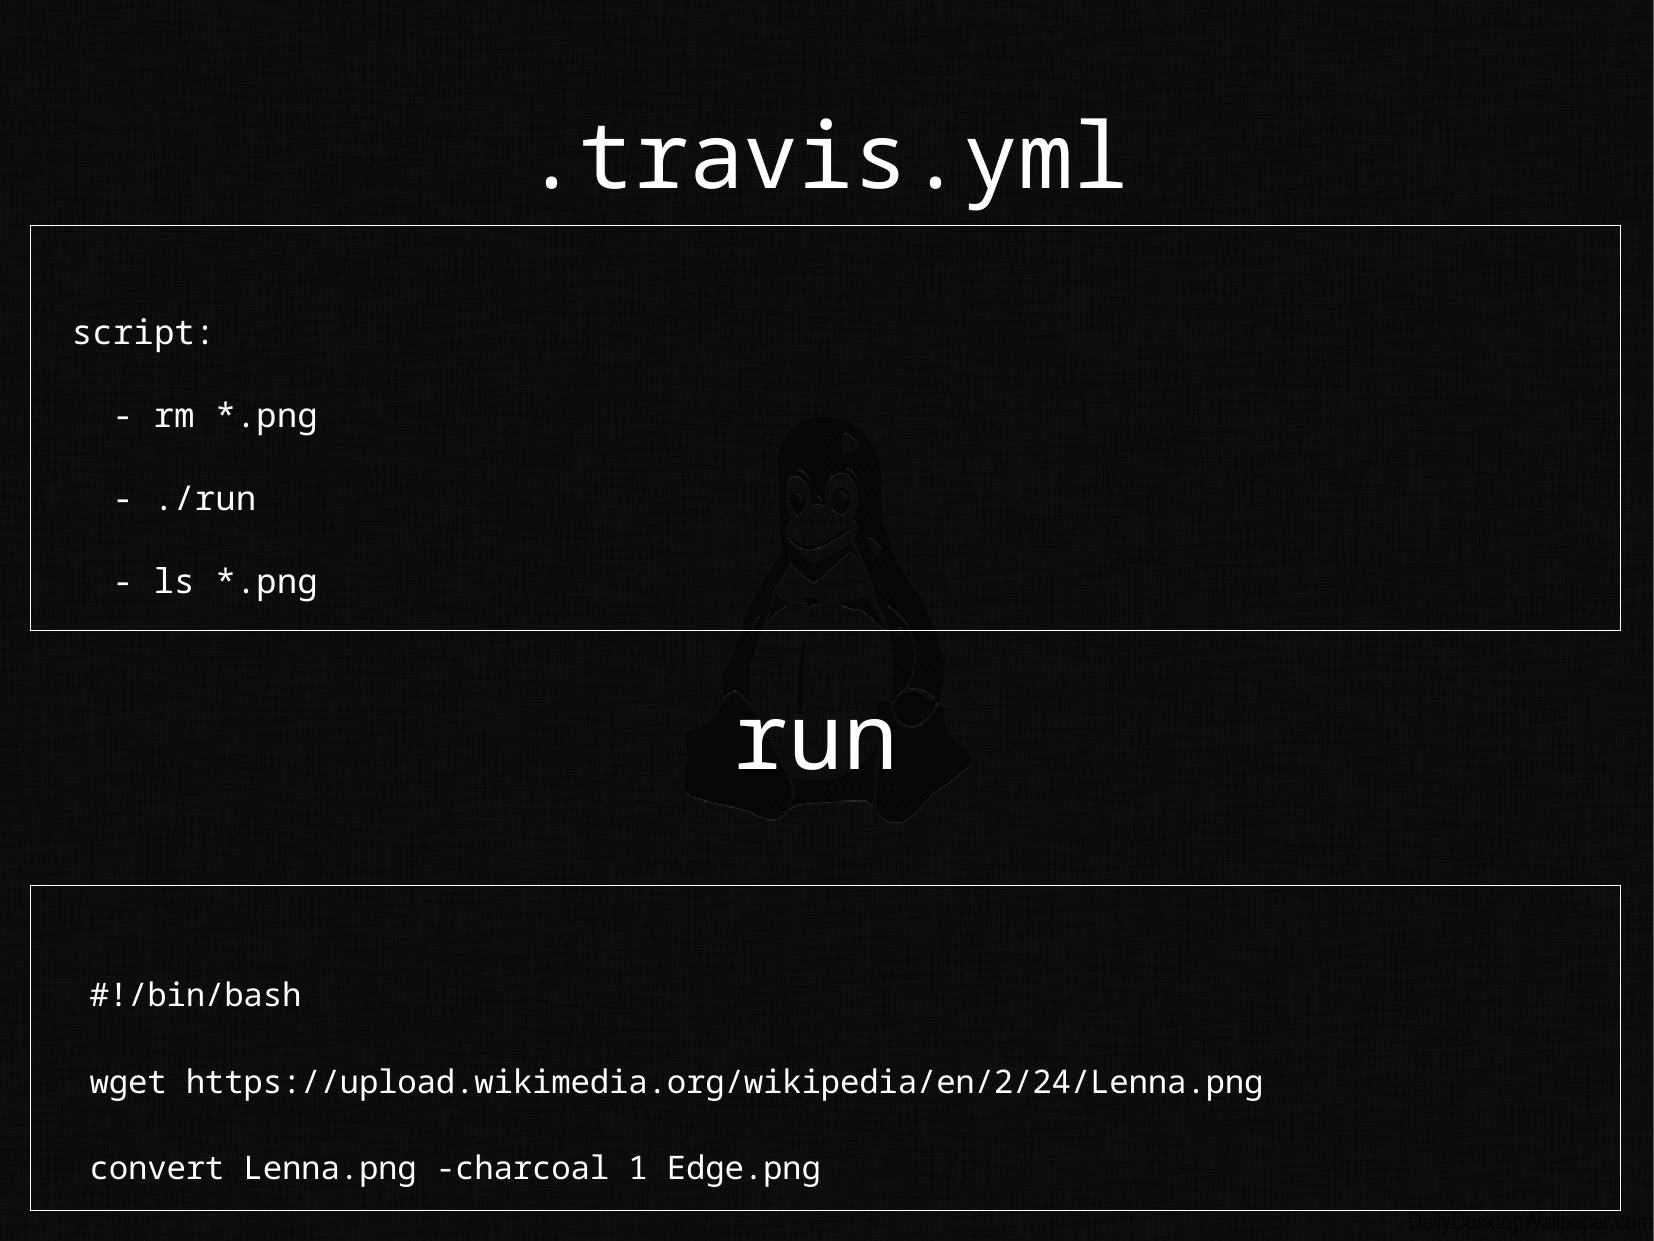

# .travis.yml
script:
 - rm *.png
 - ./run
 - ls *.png
run
#!/bin/bash
wget https://upload.wikimedia.org/wikipedia/en/2/24/Lenna.png
convert Lenna.png -charcoal 1 Edge.png